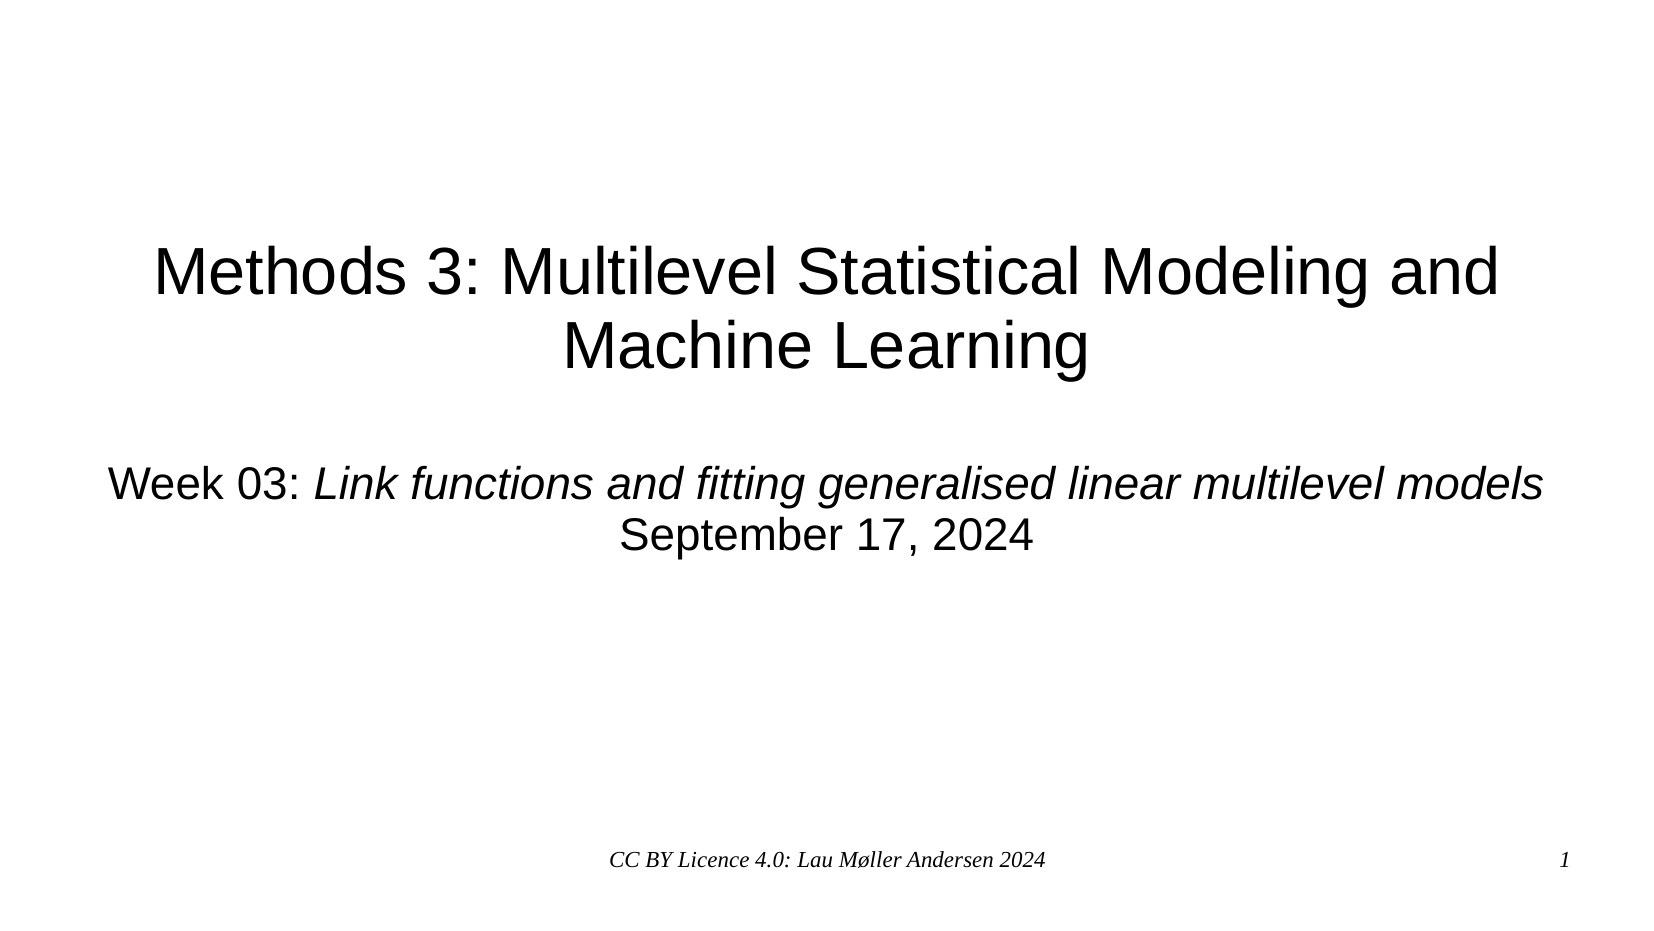

# Methods 3: Multilevel Statistical Modeling and Machine Learning
Week 03: Link functions and fitting generalised linear multilevel models
September 17, 2024
CC BY Licence 4.0: Lau Møller Andersen 2024
1